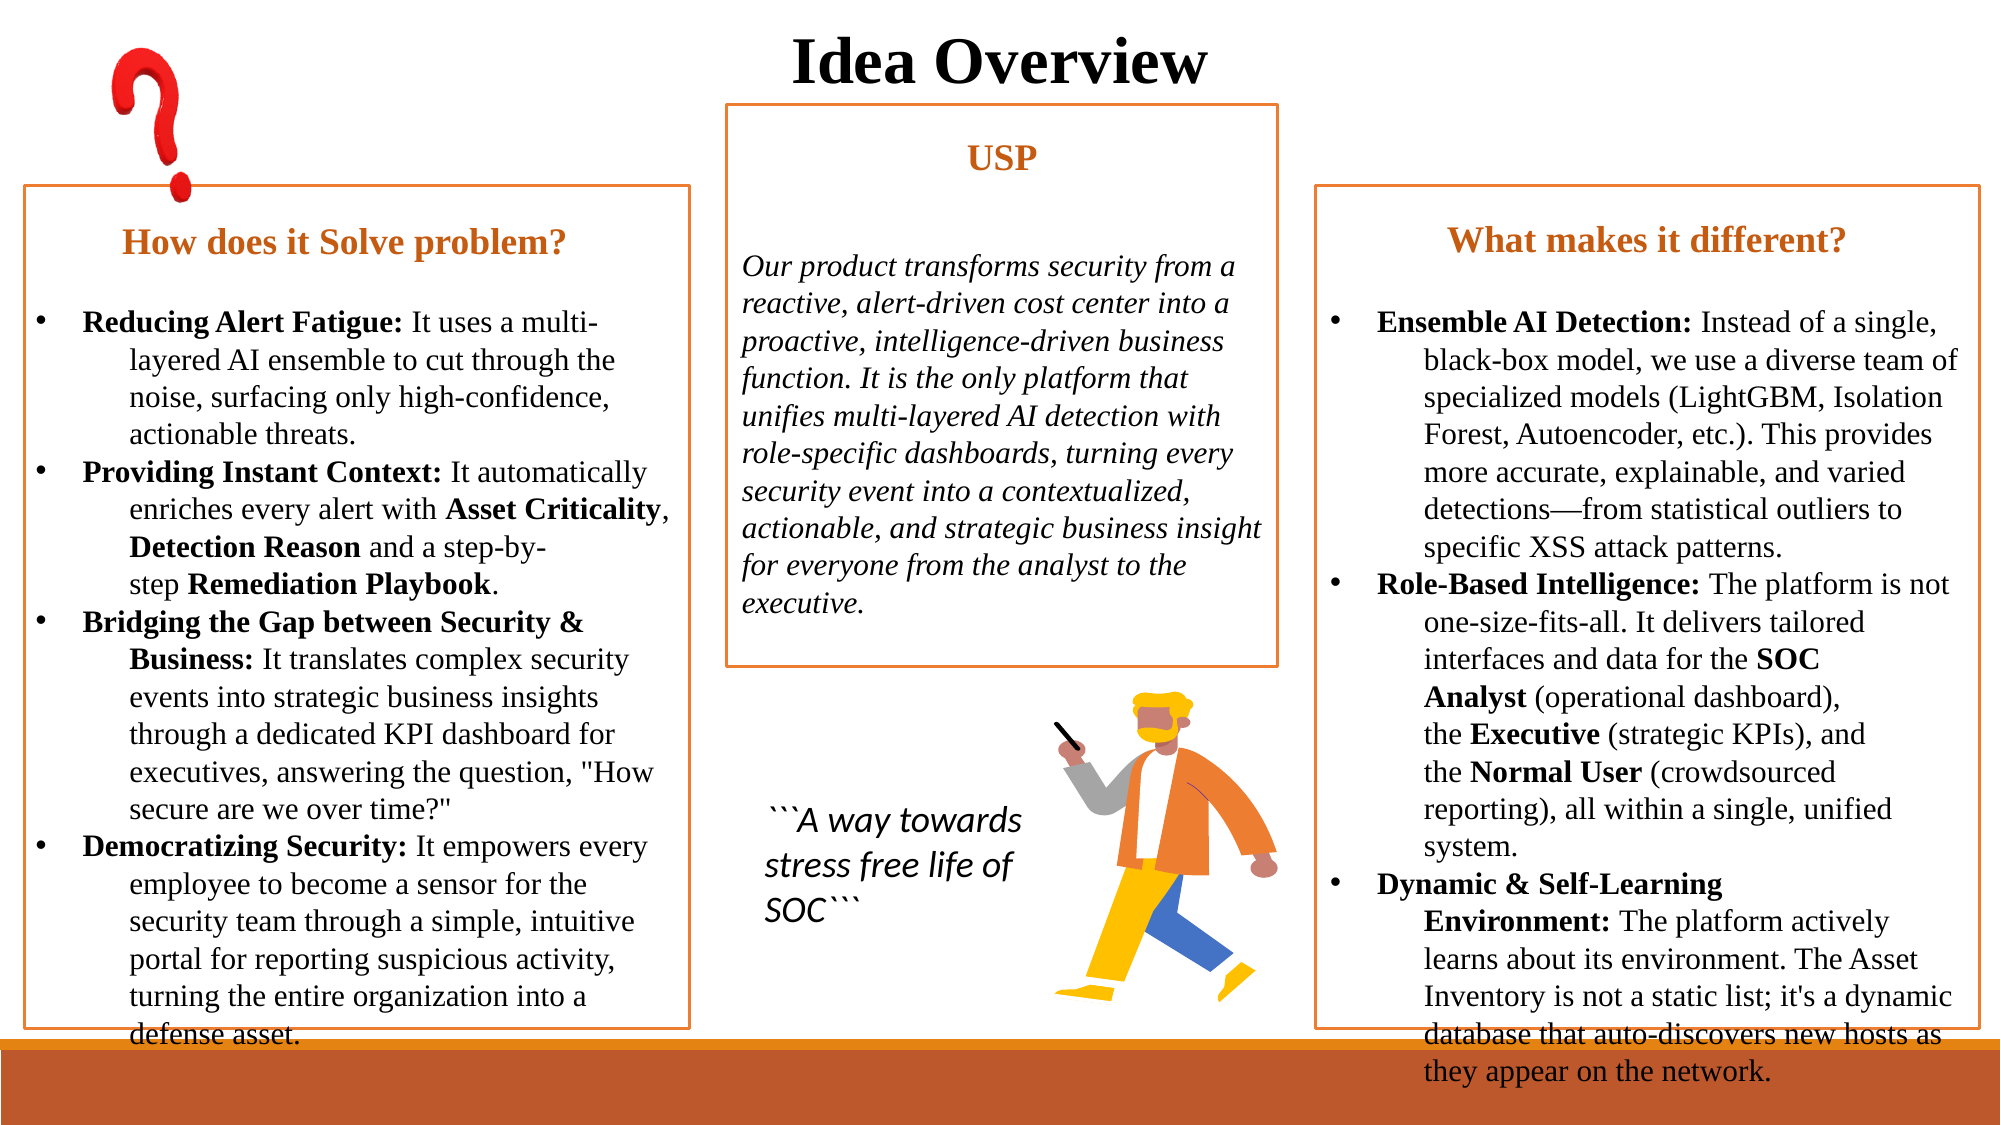

Idea Overview
USP
What makes it different?
How does it Solve problem?
Our product transforms security from a reactive, alert-driven cost center into a proactive, intelligence-driven business function. It is the only platform that unifies multi-layered AI detection with role-specific dashboards, turning every security event into a contextualized, actionable, and strategic business insight for everyone from the analyst to the executive.
Reducing Alert Fatigue: It uses a multi-layered AI ensemble to cut through the noise, surfacing only high-confidence, actionable threats.
Providing Instant Context: It automatically enriches every alert with Asset Criticality, Detection Reason and a step-by-step Remediation Playbook.
Bridging the Gap between Security & Business: It translates complex security events into strategic business insights through a dedicated KPI dashboard for executives, answering the question, "How secure are we over time?"
Democratizing Security: It empowers every employee to become a sensor for the security team through a simple, intuitive portal for reporting suspicious activity, turning the entire organization into a defense asset.
Ensemble AI Detection: Instead of a single, black-box model, we use a diverse team of specialized models (LightGBM, Isolation Forest, Autoencoder, etc.). This provides more accurate, explainable, and varied detections—from statistical outliers to specific XSS attack patterns.
Role-Based Intelligence: The platform is not one-size-fits-all. It delivers tailored interfaces and data for the SOC Analyst (operational dashboard), the Executive (strategic KPIs), and the Normal User (crowdsourced reporting), all within a single, unified system.
Dynamic & Self-Learning Environment: The platform actively learns about its environment. The Asset Inventory is not a static list; it's a dynamic database that auto-discovers new hosts as they appear on the network.
```A way towards stress free life of SOC```